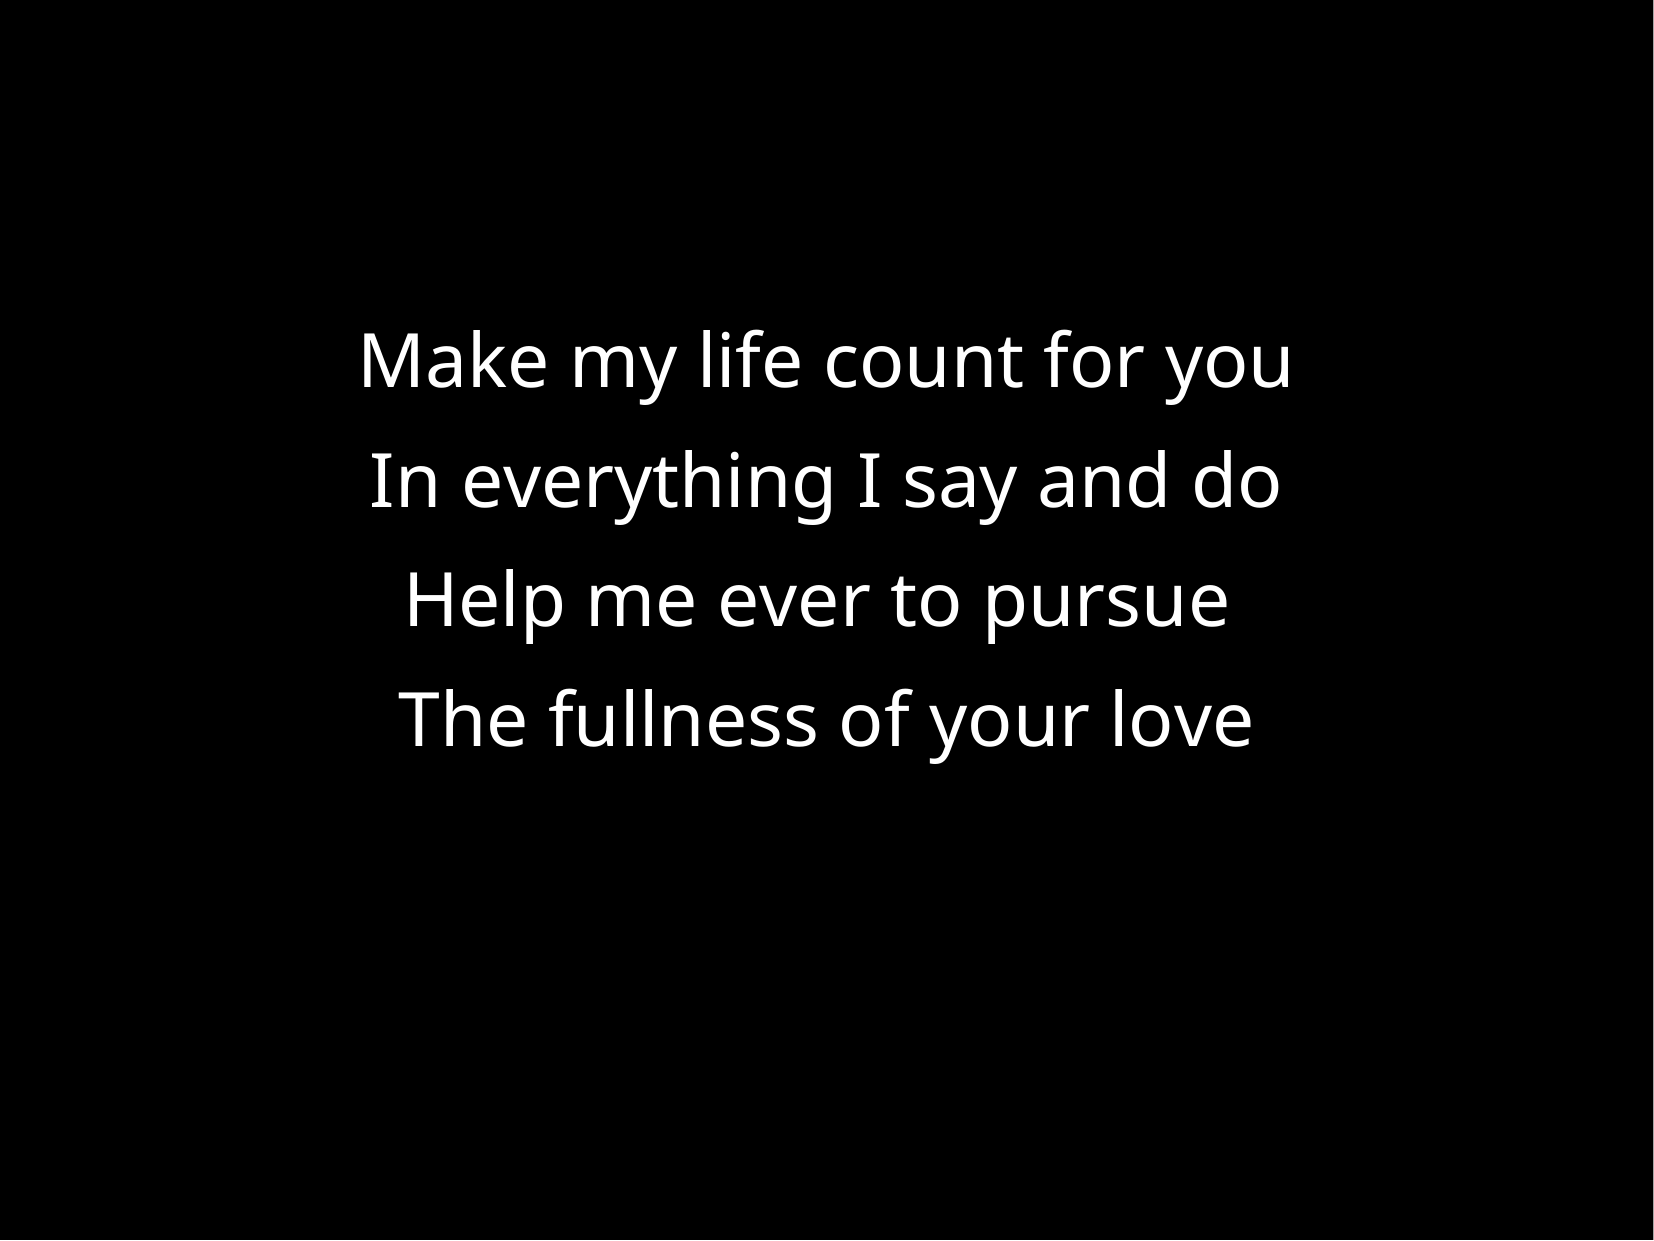

#
Make my life count for you
In everything I say and do
Help me ever to pursue
The fullness of your love